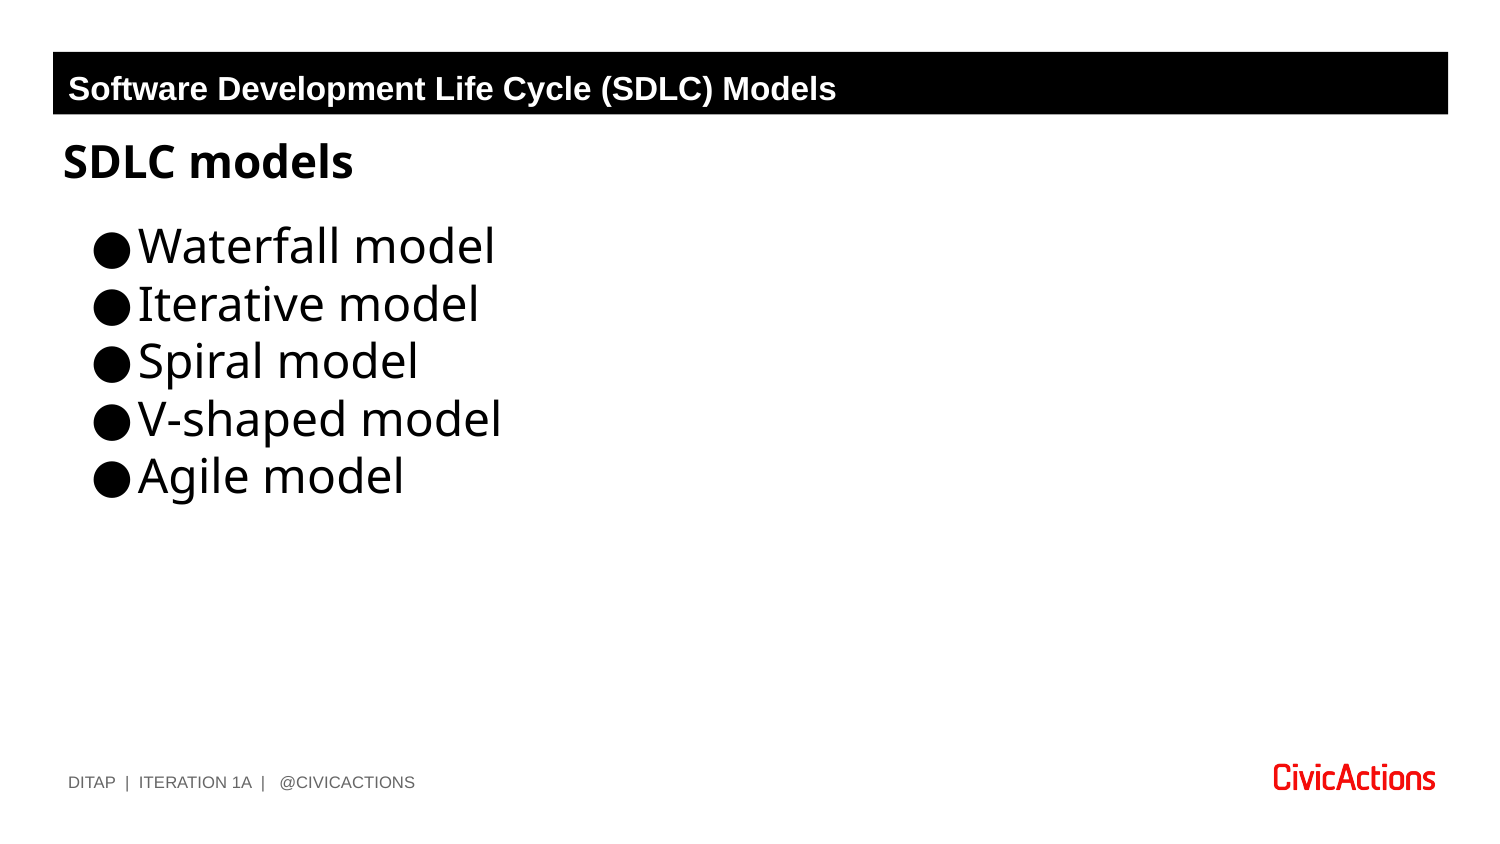

Software Development Life Cycle (SDLC) Models
# SDLC models
Waterfall model
Iterative model
Spiral model
V-shaped model
Agile model